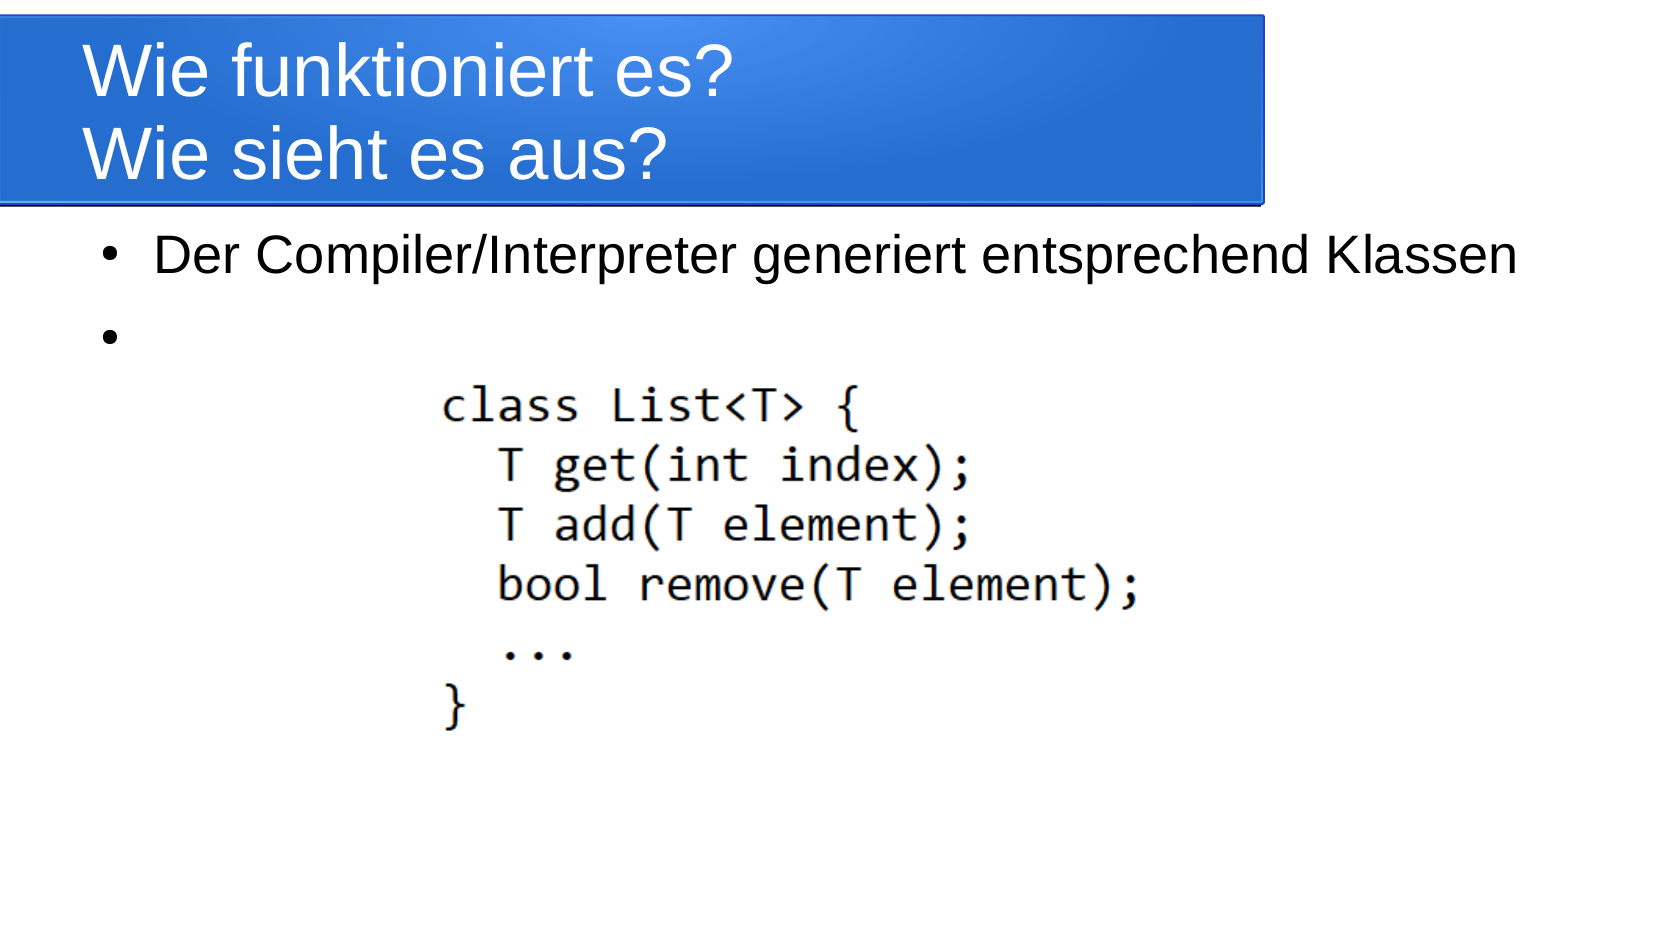

# Wie funktioniert es? Wie sieht es aus?
Der Compiler/Interpreter generiert entsprechend Klassen